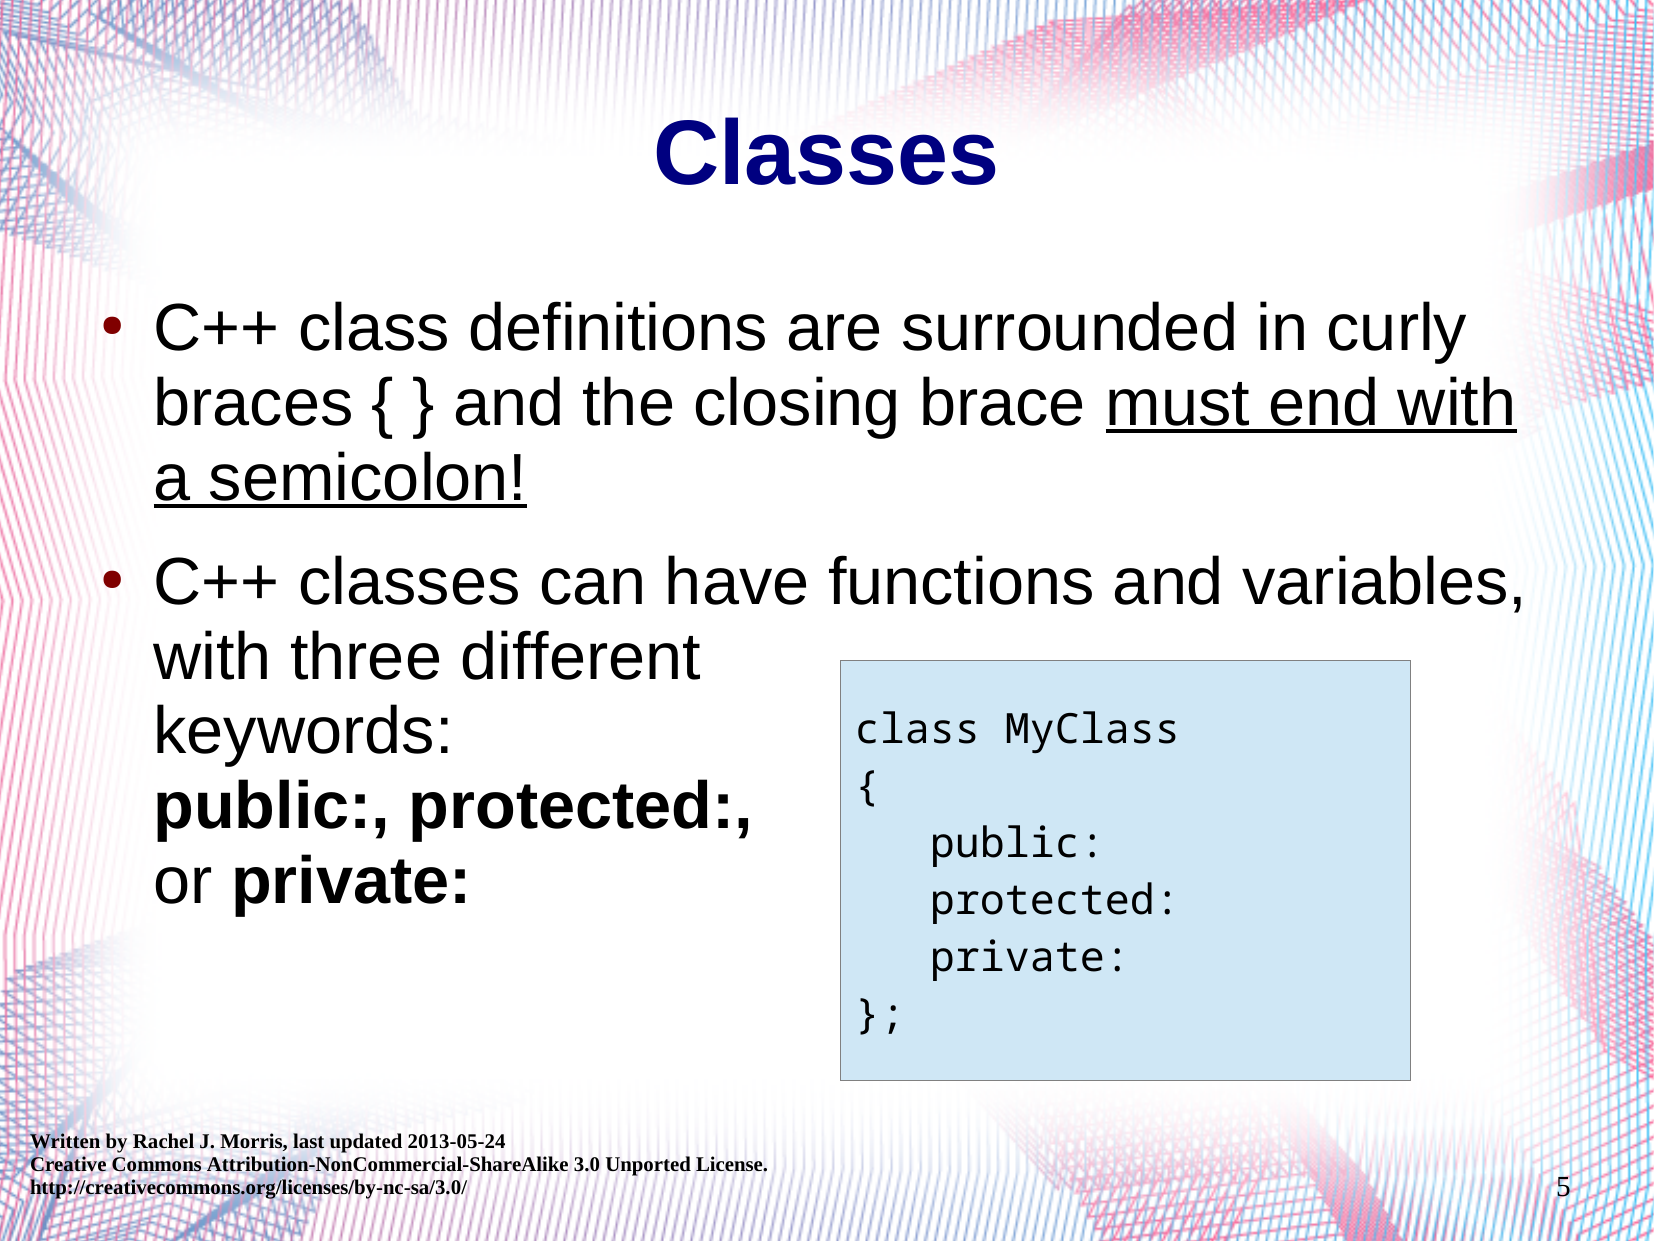

# Classes
C++ class definitions are surrounded in curly braces { } and the closing brace must end with a semicolon!
C++ classes can have functions and variables, with three different
keywords:
public:, protected:,
or private:
class MyClass
{
	public:
	protected:
	private:
};
5